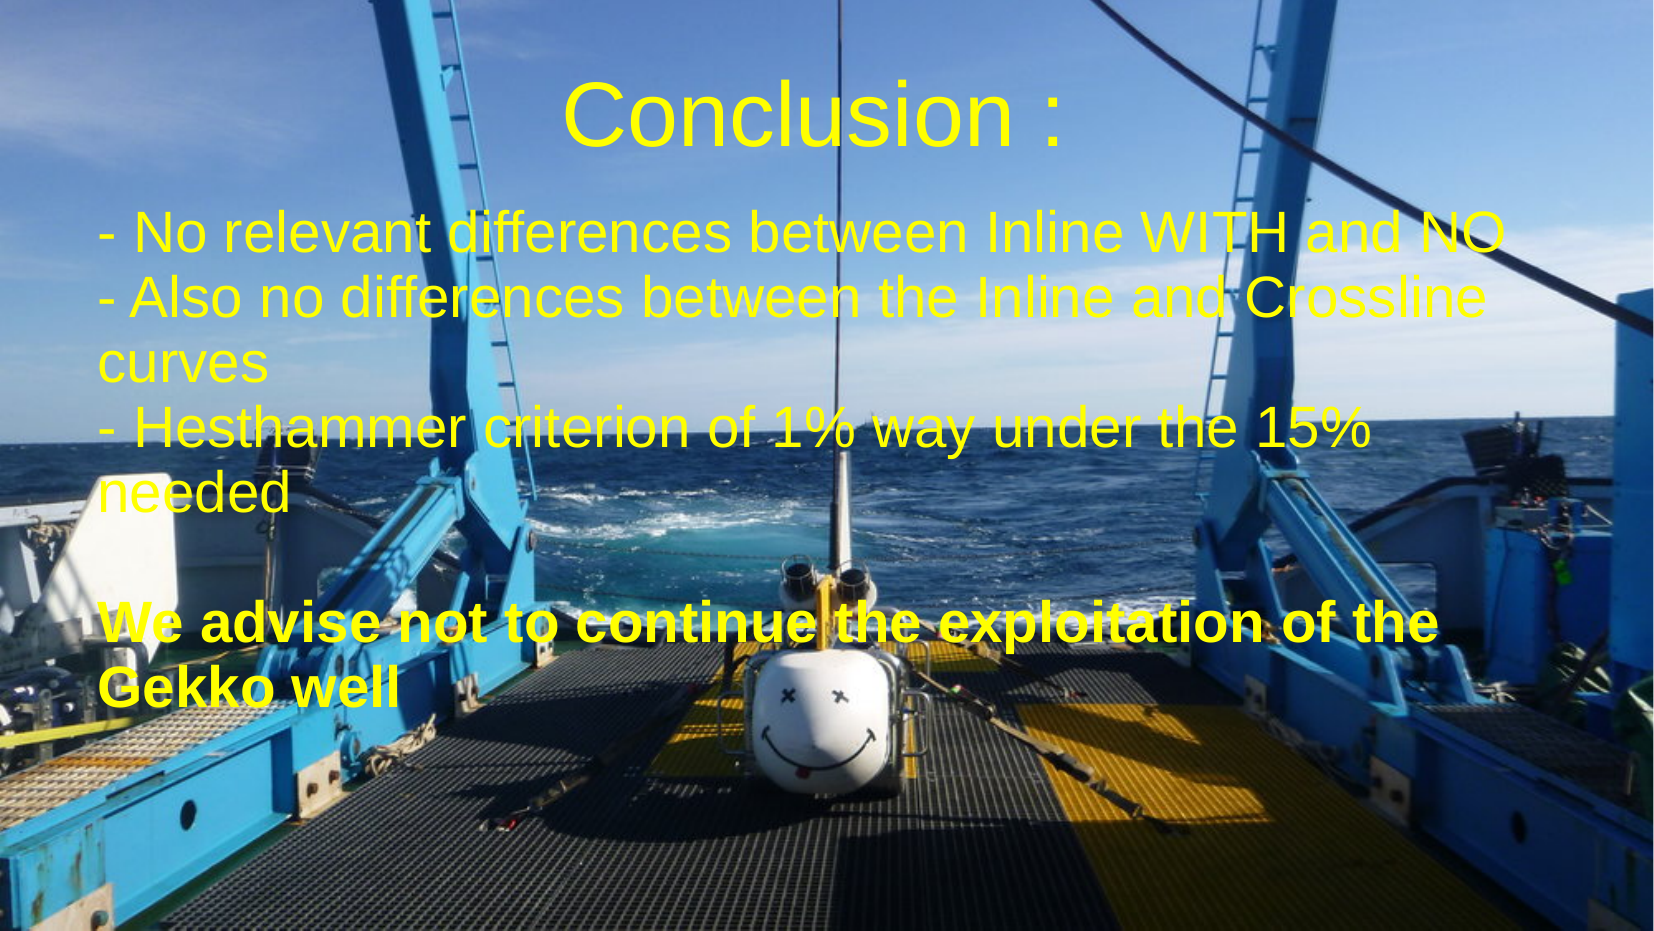

# Conclusion :
- No relevant differences between Inline WITH and NO
- Also no differences between the Inline and Crossline curves
- Hesthammer criterion of 1% way under the 15% needed
We advise not to continue the exploitation of the Gekko well